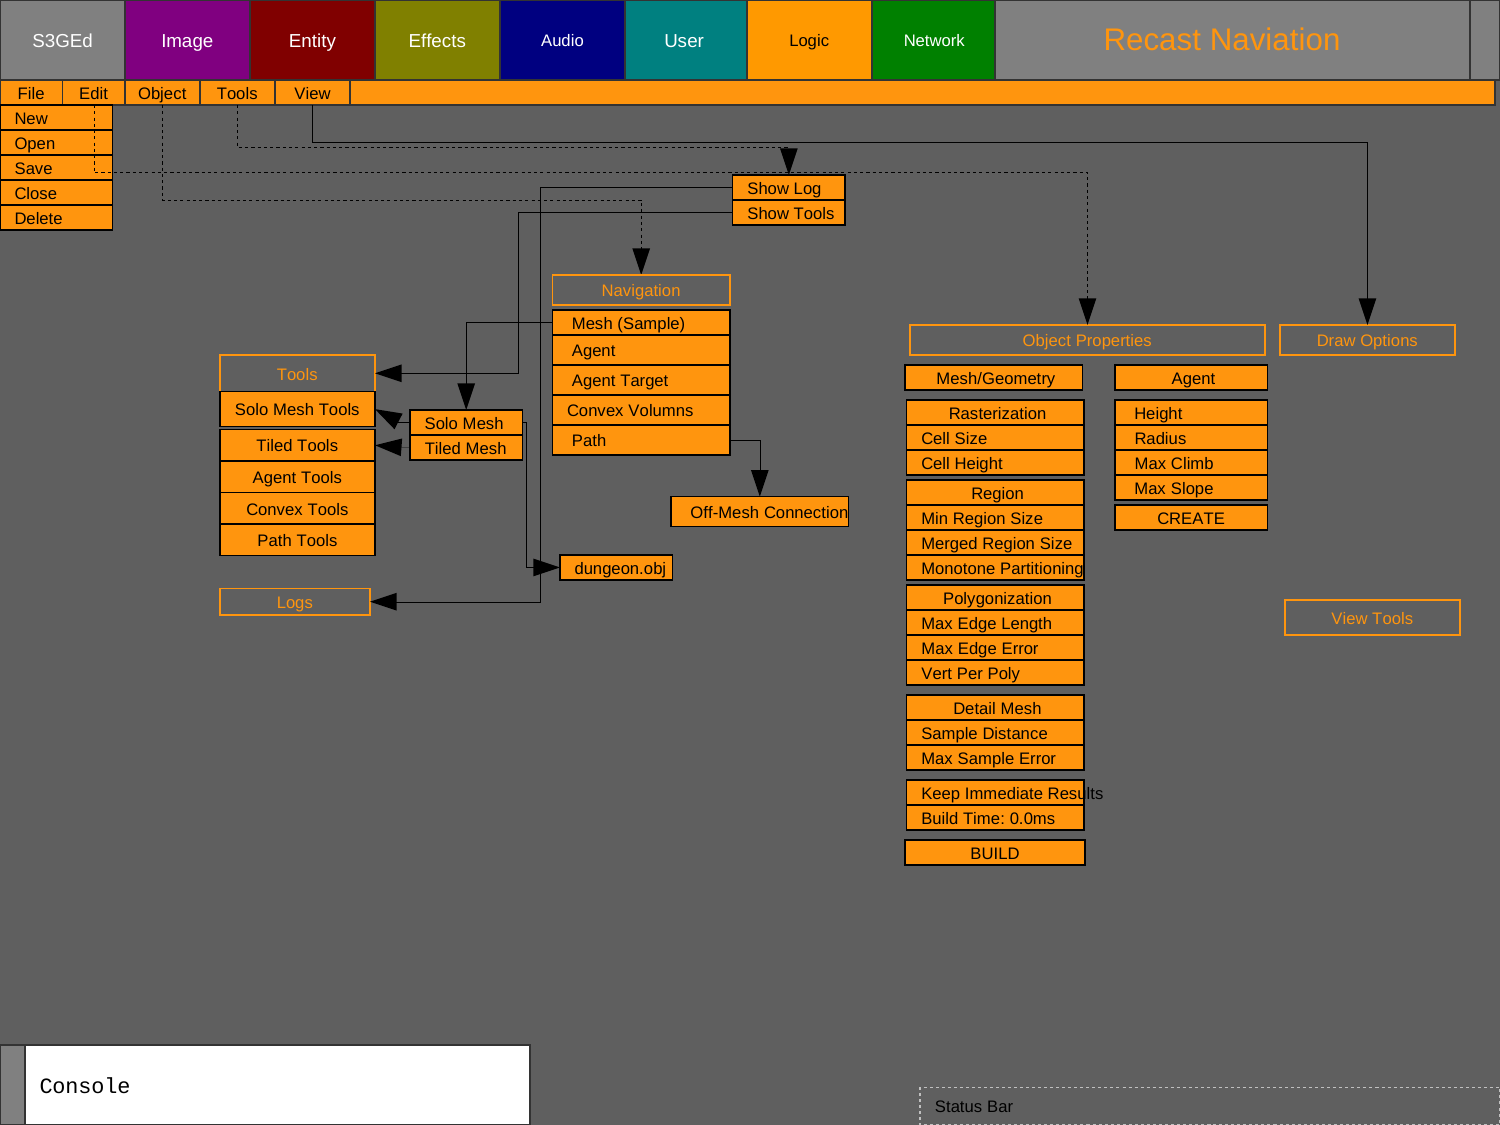

Recast Naviation
File
Edit
Object
Tools
View
New
Open
Save
Show Log
Close
Show Tools
Delete
Navigation
 Mesh (Sample)
Object Properties
Draw Options
 Agent
Tools
 Agent Target
 Mesh/Geometry
 Agent
Solo Mesh Tools
Convex Volumns
 Rasterization
 Height
Solo Mesh
 Path
Cell Size
 Radius
Tiled Tools
Tiled Mesh
Cell Height
 Max Climb
Agent Tools
 Max Slope
 Region
Convex Tools
 Off-Mesh Connection
Min Region Size
CREATE
Path Tools
Merged Region Size
Monotone Partitioning
dungeon.obj
 Polygonization
Logs
View Tools
Max Edge Length
Max Edge Error
Vert Per Poly
 Detail Mesh
Sample Distance
Max Sample Error
Keep Immediate Results
Build Time: 0.0ms
BUILD